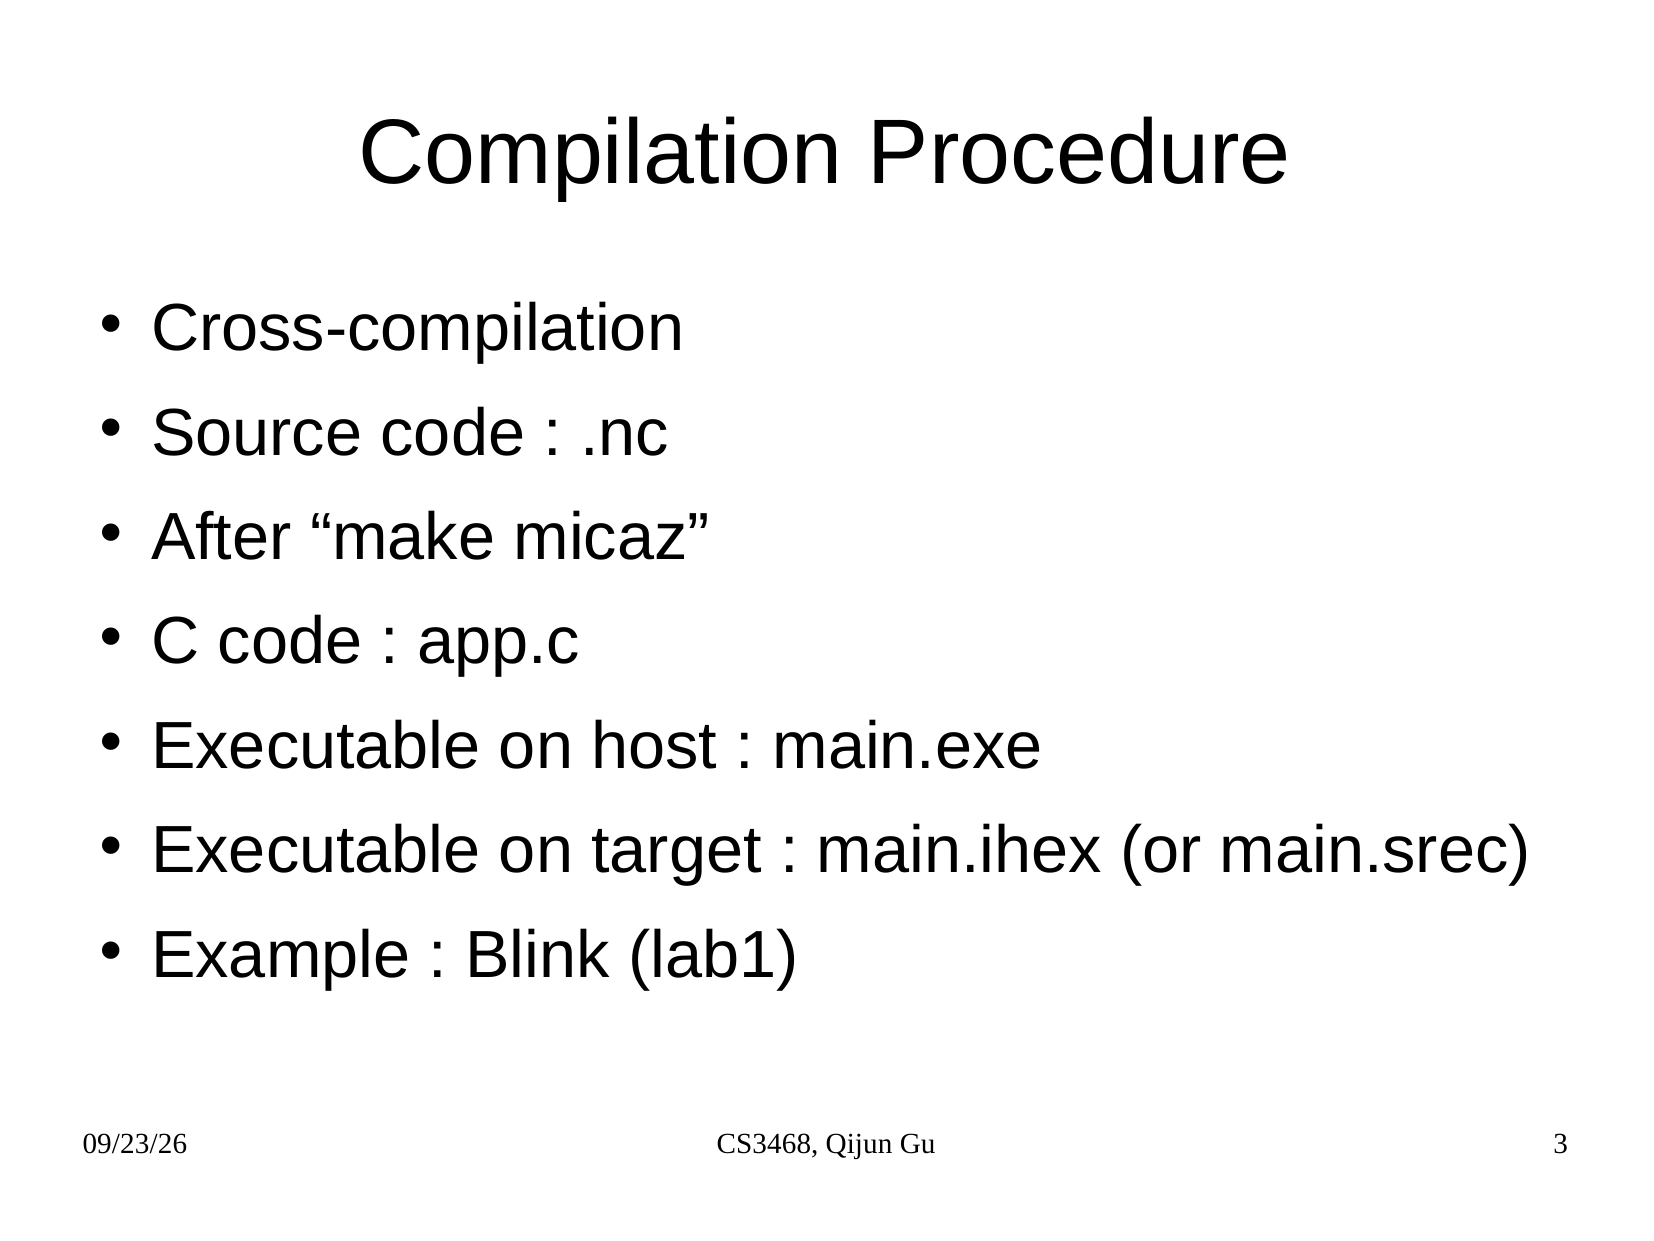

# Compilation Procedure
Cross-compilation
Source code : .nc
After “make micaz”
C code : app.c
Executable on host : main.exe
Executable on target : main.ihex (or main.srec)
Example : Blink (lab1)
CS3468, Qijun Gu
3